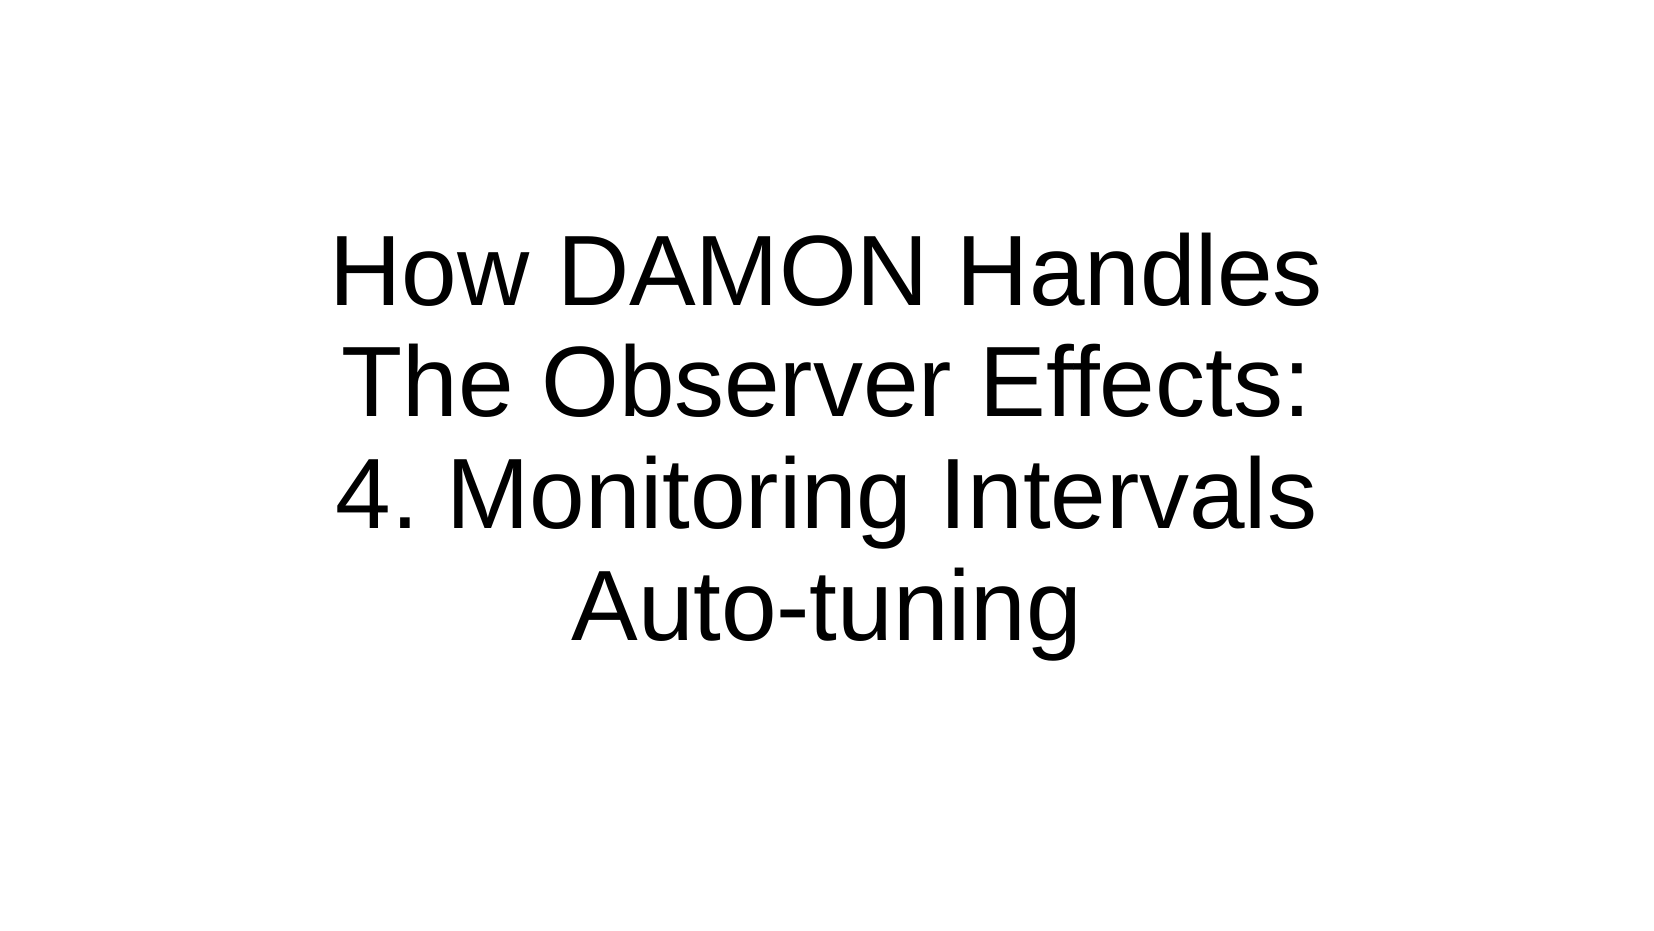

How DAMON Handles
The Observer Effects:
4. Monitoring Intervals
Auto-tuning